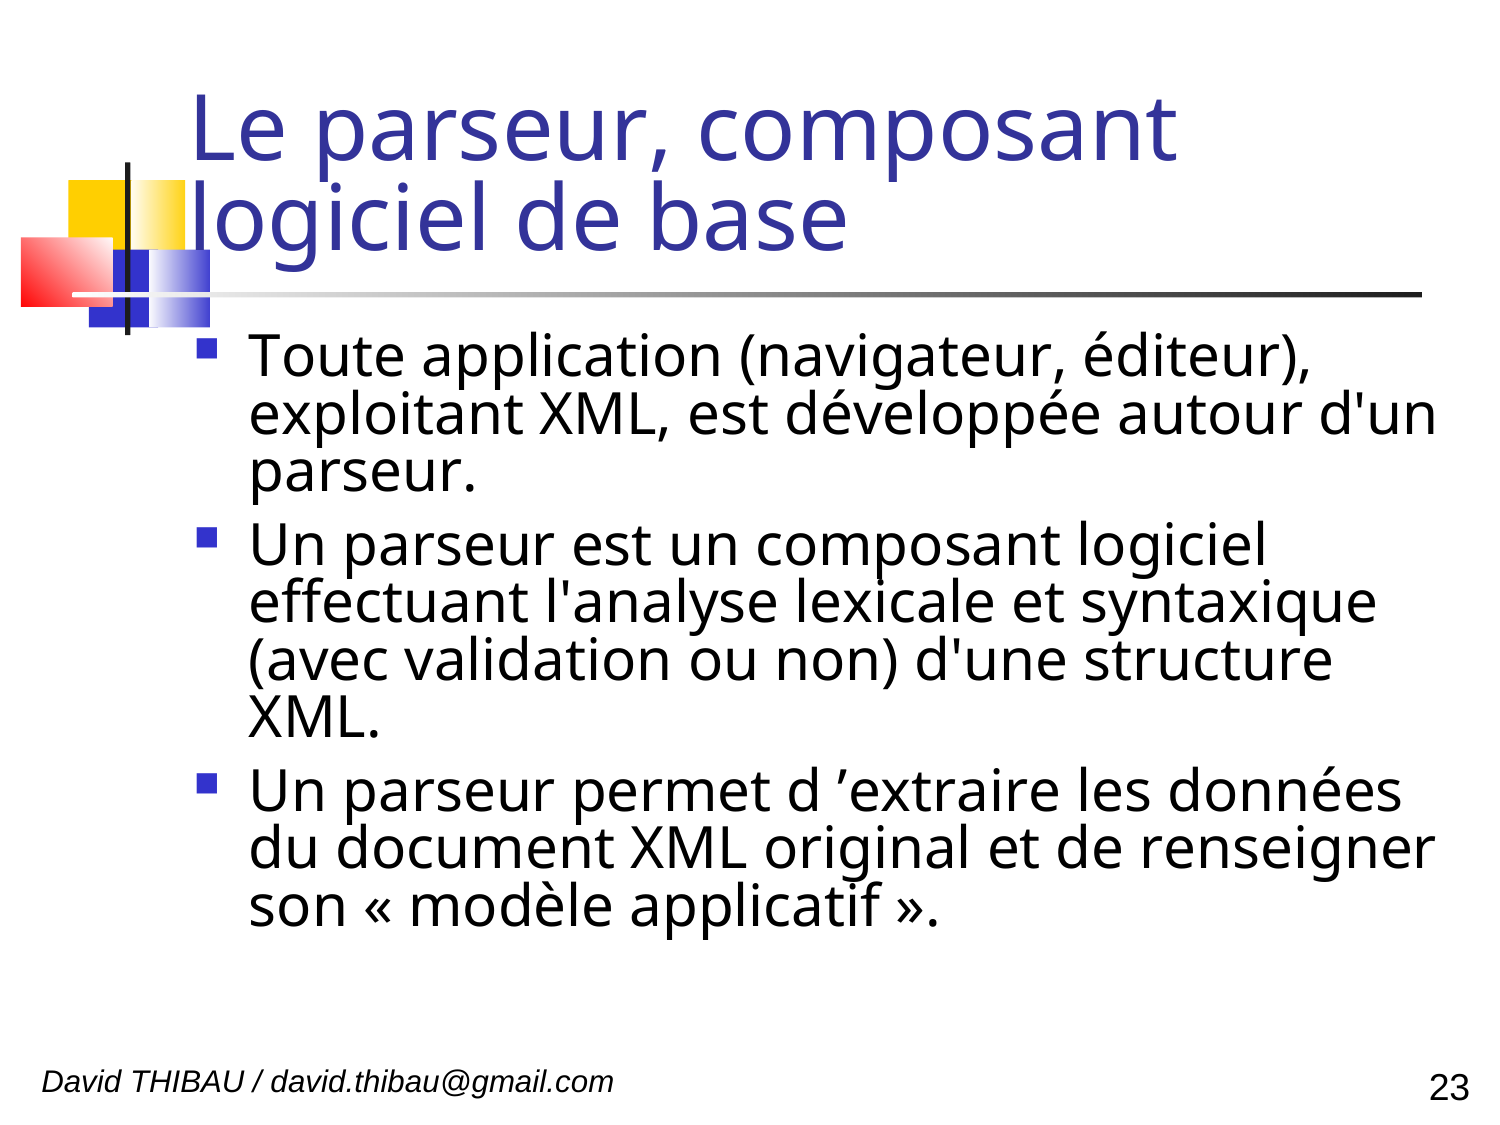

# Le parseur, composant logiciel de base
Toute application (navigateur, éditeur), exploitant XML, est développée autour d'un parseur.
Un parseur est un composant logiciel effectuant l'analyse lexicale et syntaxique (avec validation ou non) d'une structure XML.
Un parseur permet d ’extraire les données du document XML original et de renseigner son « modèle applicatif ».